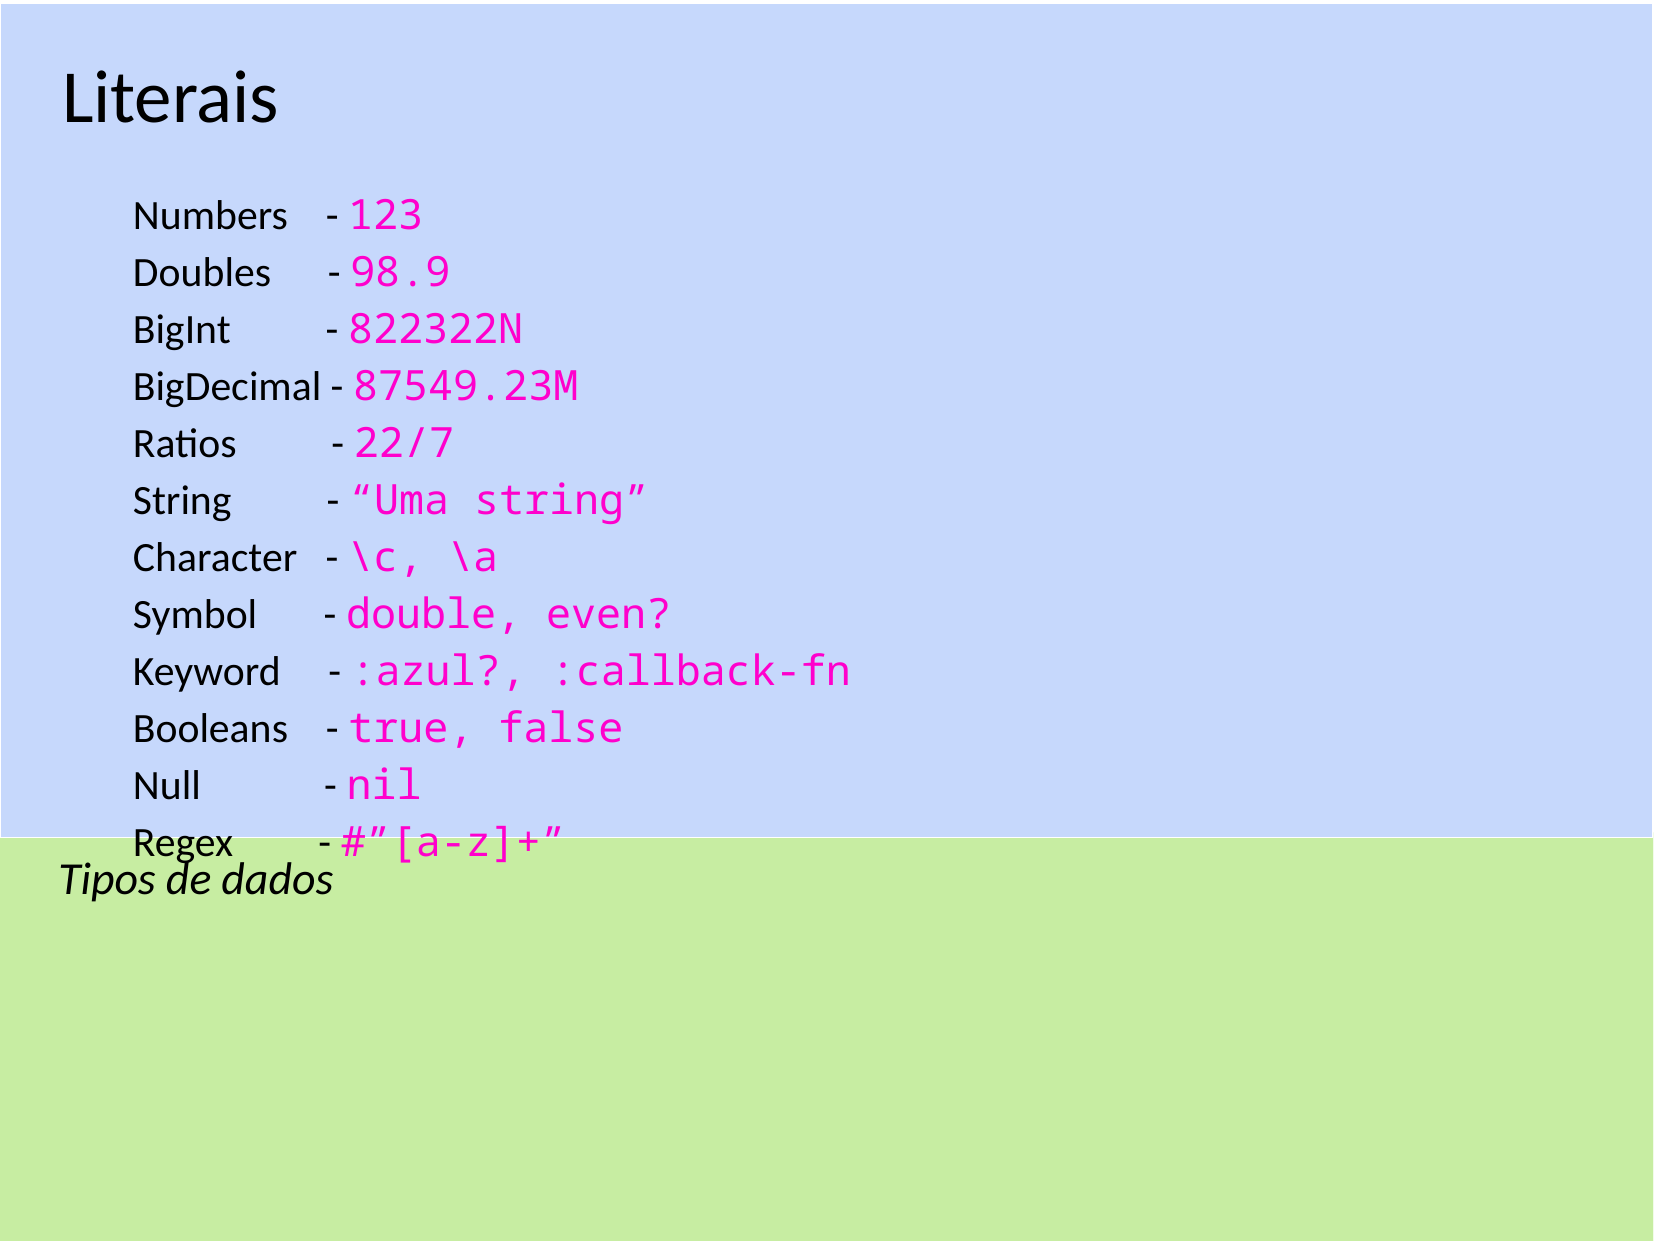

Literais
Numbers - 123
Doubles - 98.9
BigInt - 822322N
BigDecimal - 87549.23M
Ratios - 22/7
String - “Uma string”
Character - \c, \a
Symbol - double, even?
Keyword - :azul?, :callback-fn
Booleans - true, false
Null - nil
Regex - #”[a-z]+”
Tipos de dados